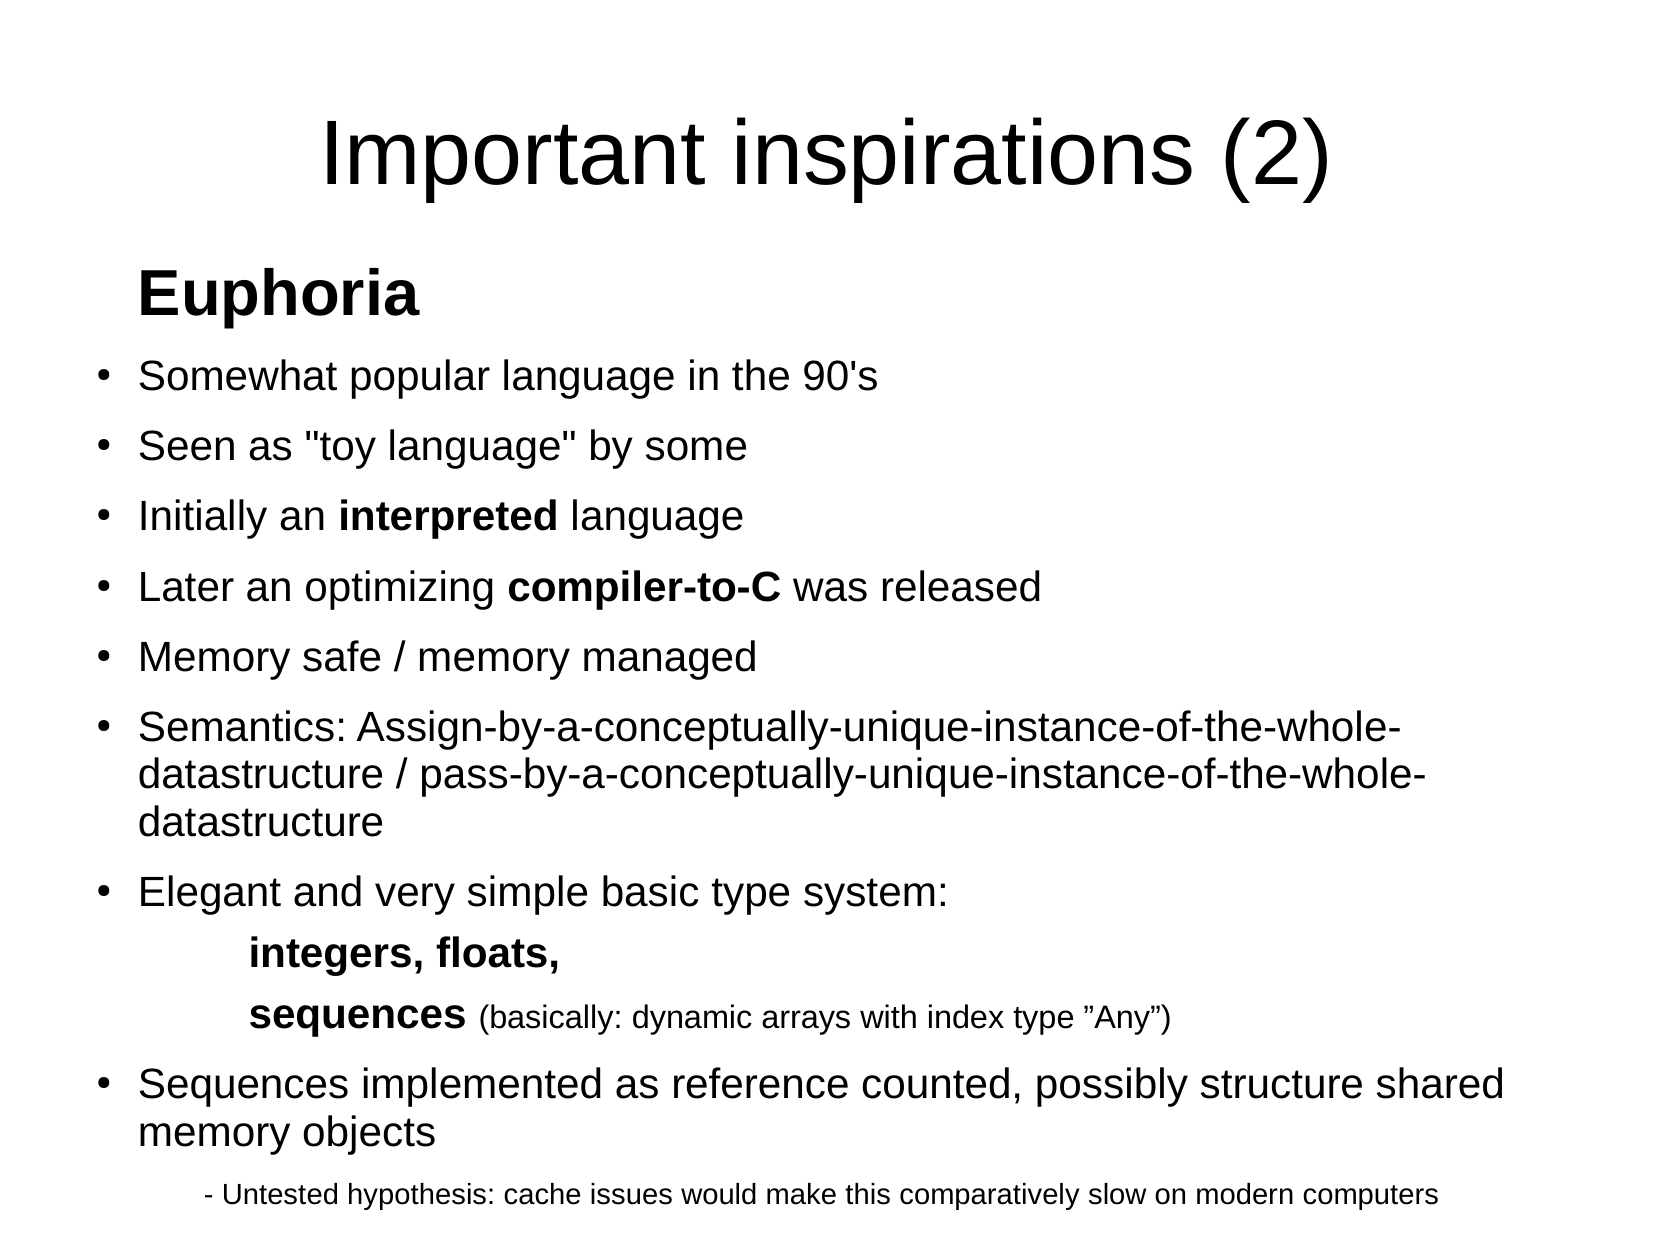

# Important inspirations (2)
Euphoria
Somewhat popular language in the 90's
Seen as "toy language" by some
Initially an interpreted language
Later an optimizing compiler-to-C was released
Memory safe / memory managed
Semantics: Assign-by-a-conceptually-unique-instance-of-the-whole-datastructure / pass-by-a-conceptually-unique-instance-of-the-whole-datastructure
Elegant and very simple basic type system:
integers, floats,
sequences (basically: dynamic arrays with index type ”Any”)
Sequences implemented as reference counted, possibly structure shared memory objects
 - Untested hypothesis: cache issues would make this comparatively slow on modern computers